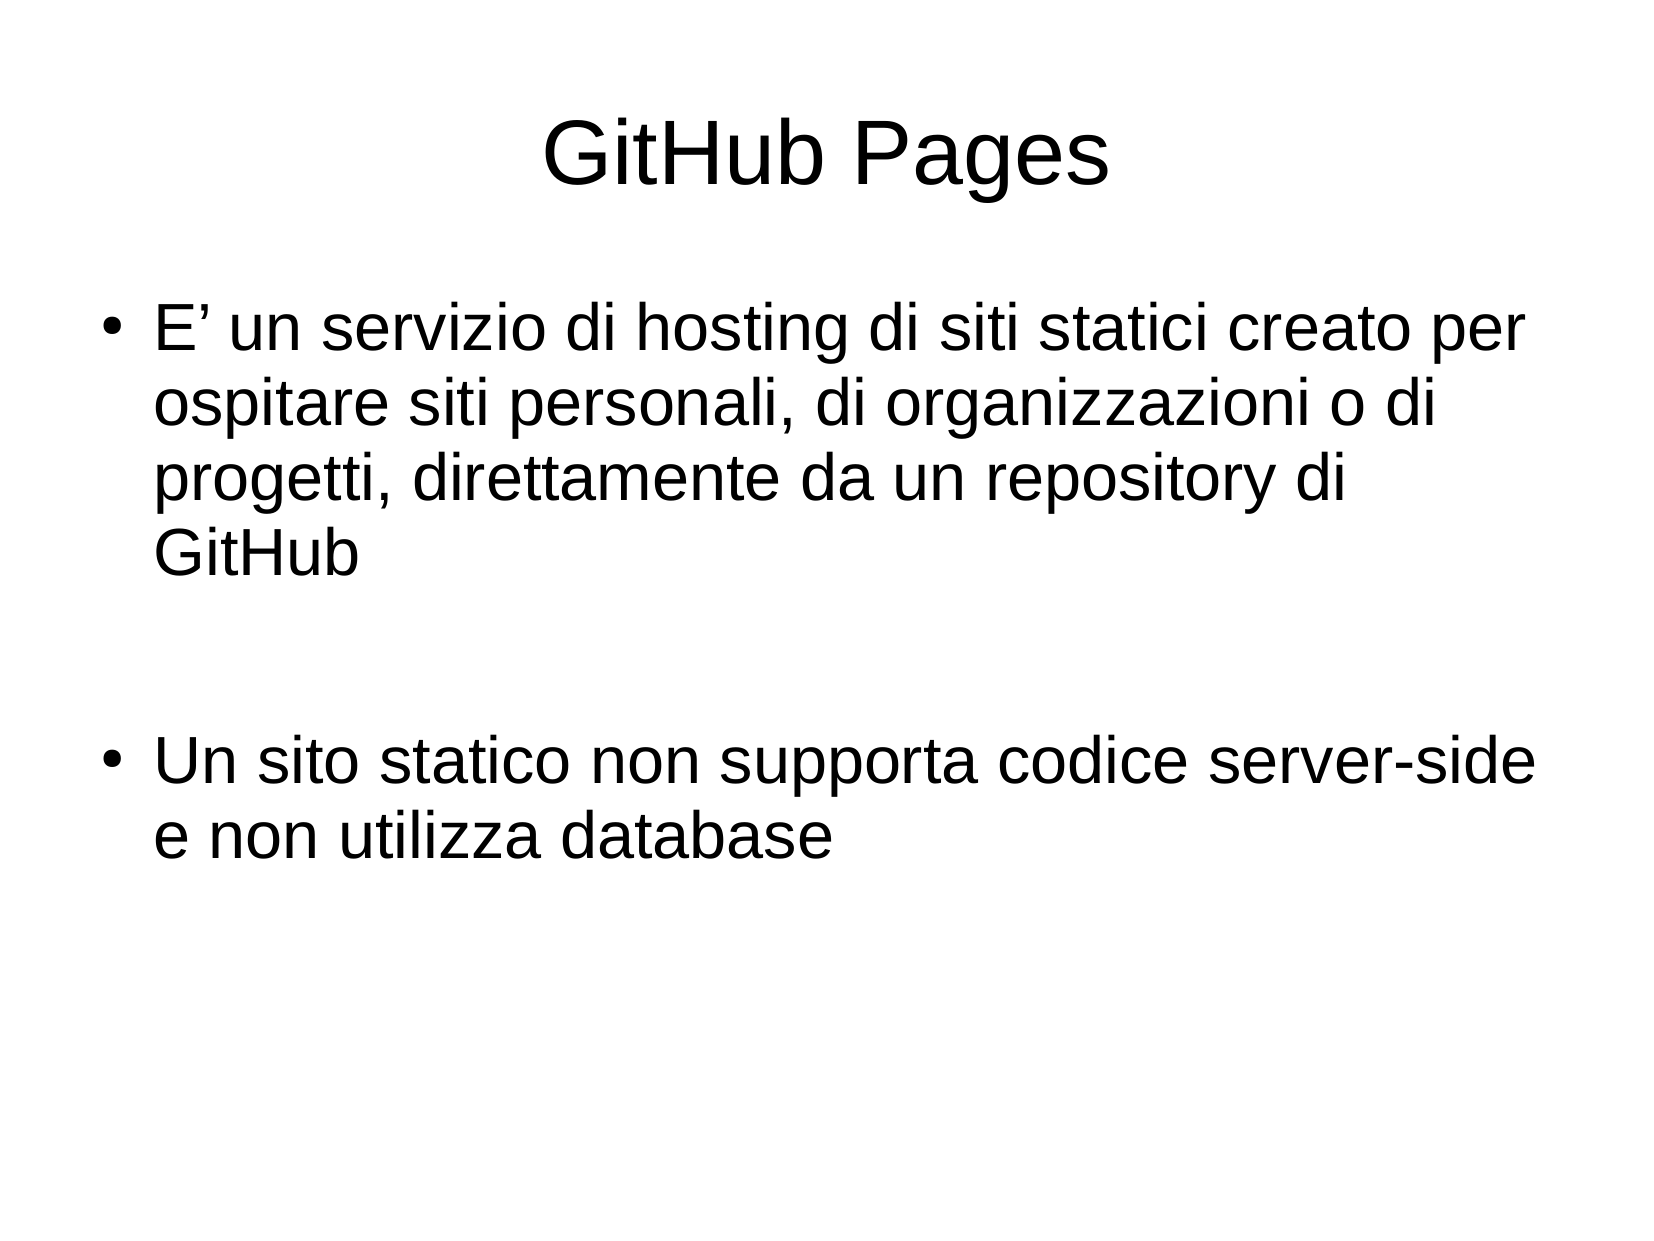

# GitHub Pages
E’ un servizio di hosting di siti statici creato per ospitare siti personali, di organizzazioni o di progetti, direttamente da un repository di GitHub
Un sito statico non supporta codice server-side e non utilizza database